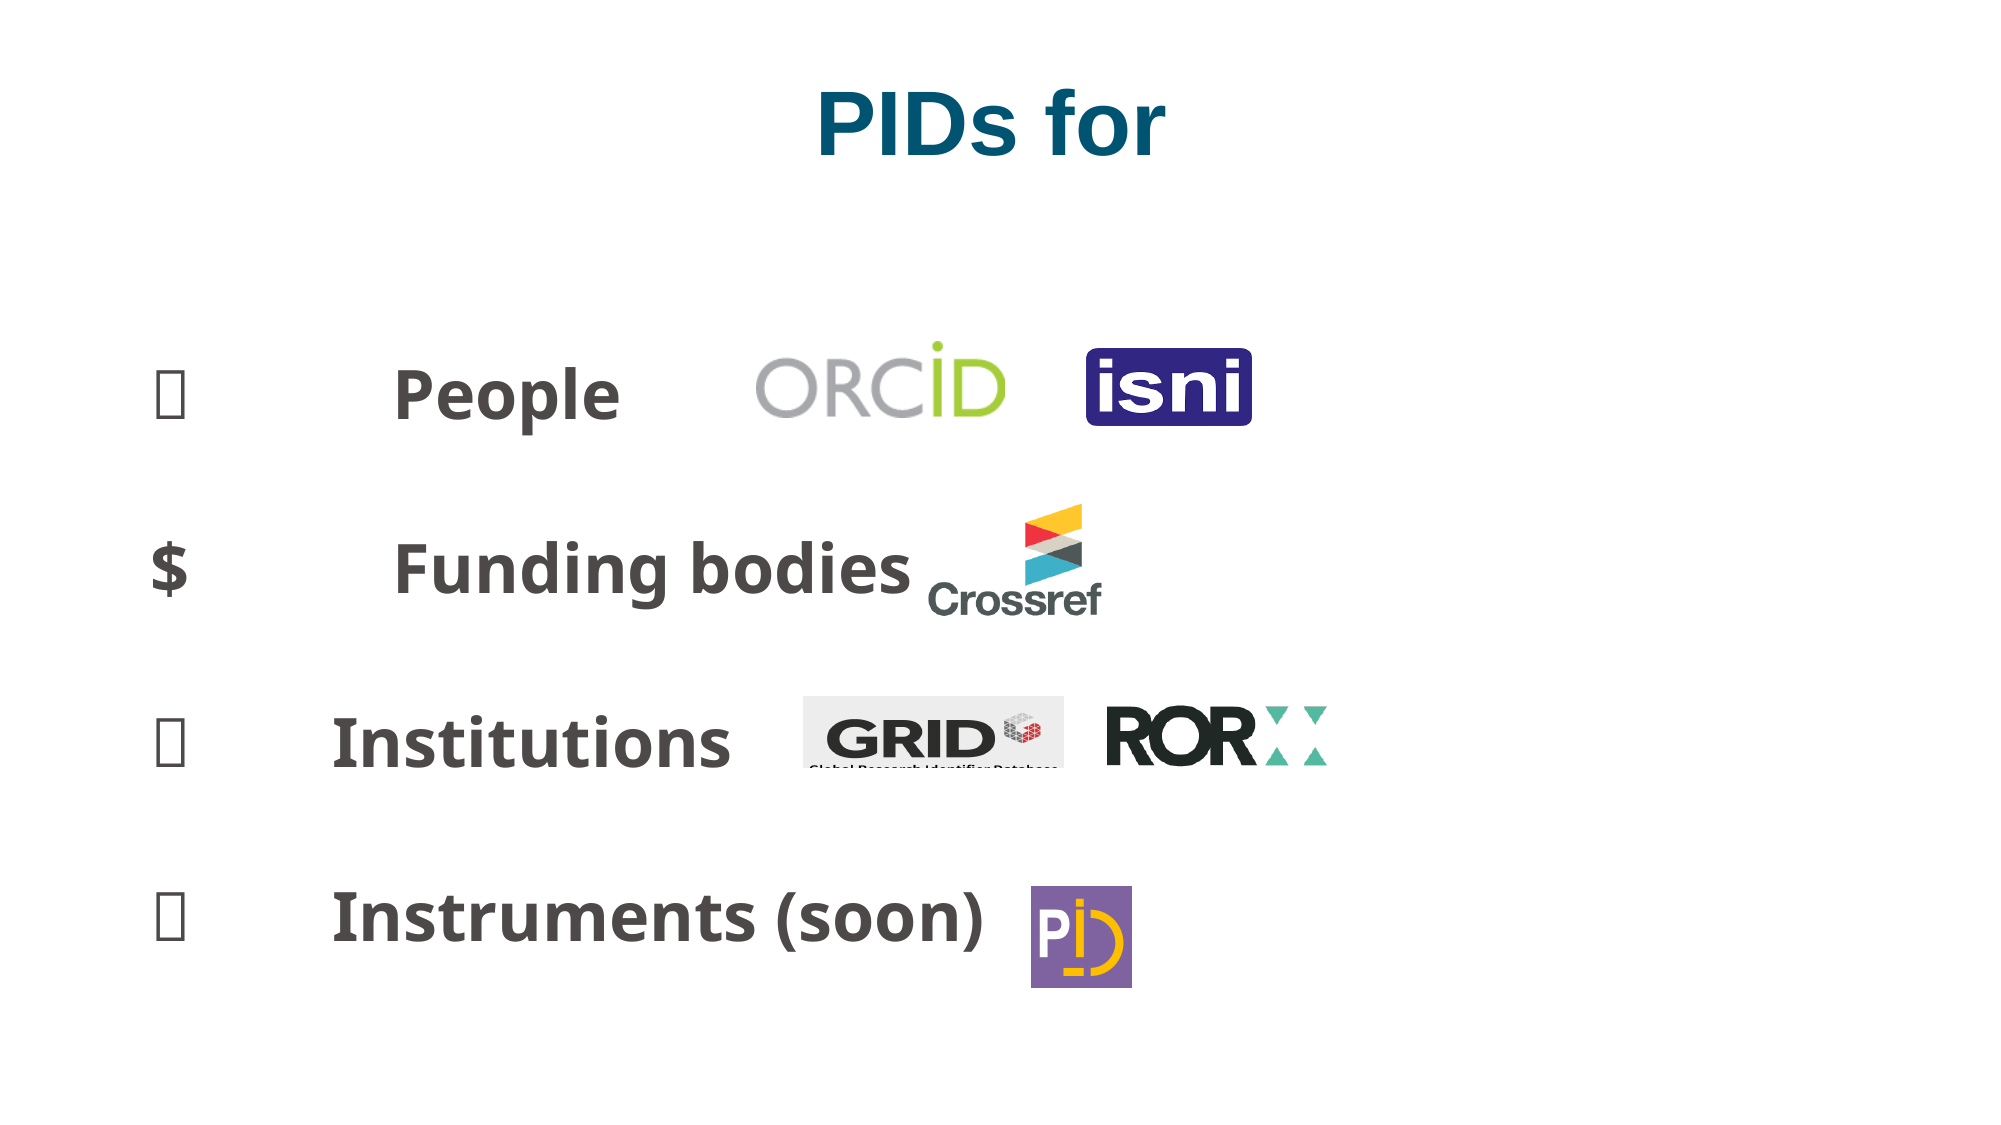

#
PIDs for
		 		People
$			 	Funding bodies
			Institutions
 			Instruments (soon)